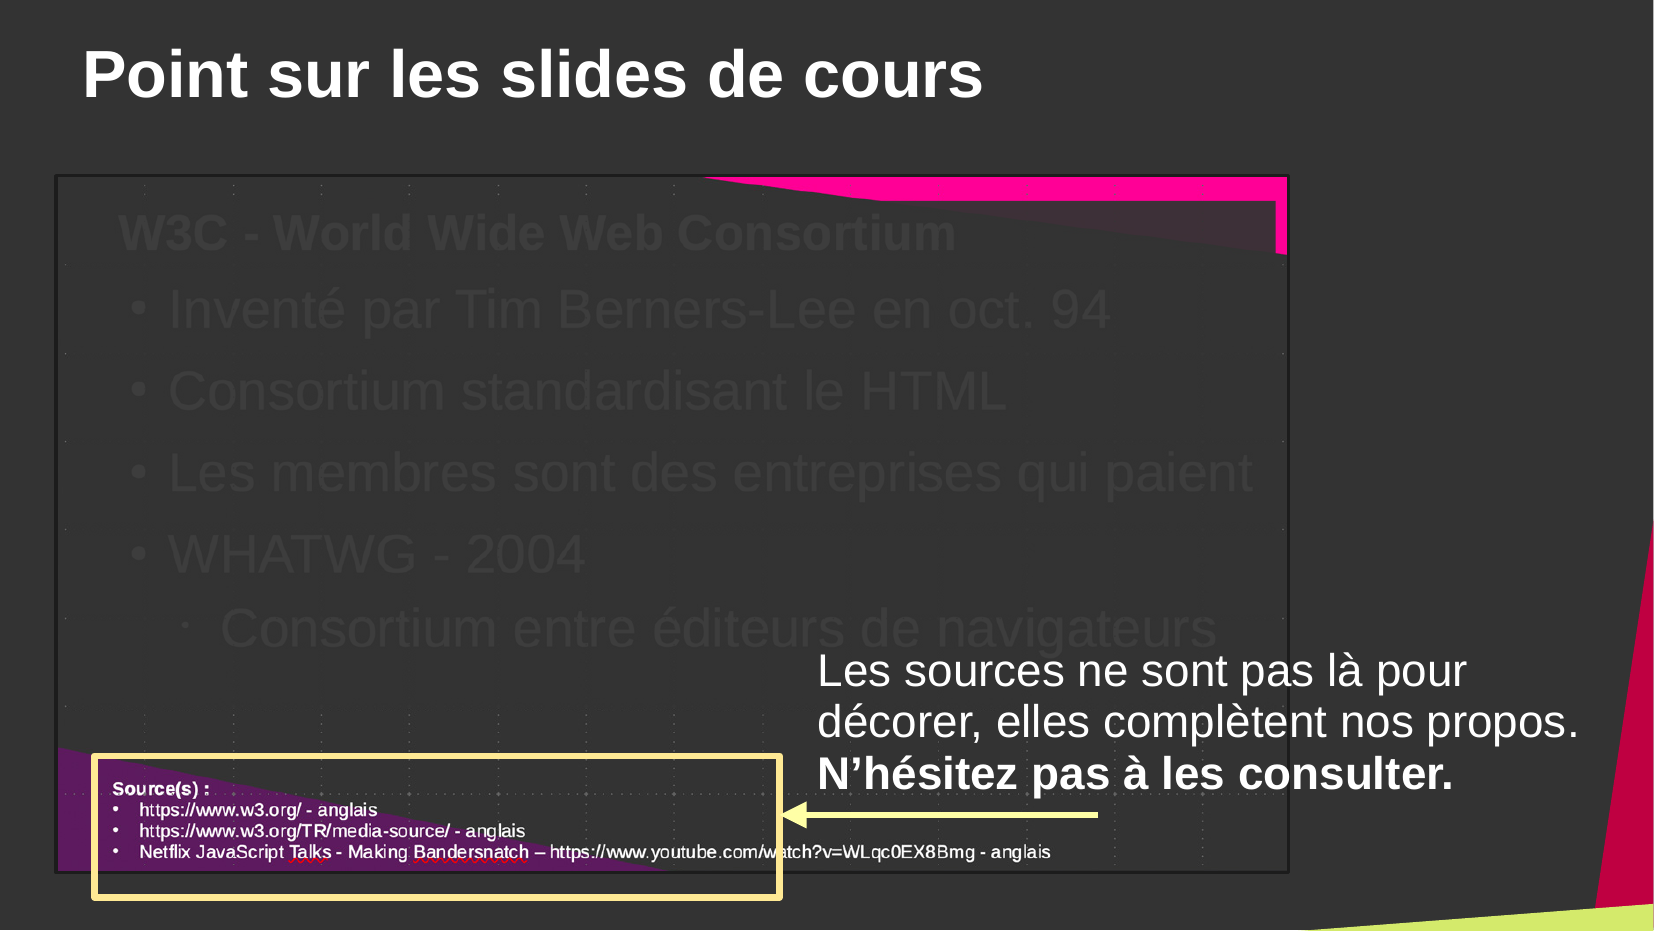

# Point sur les slides de cours
Les sources ne sont pas là pour décorer, elles complètent nos propos.
N’hésitez pas à les consulter.